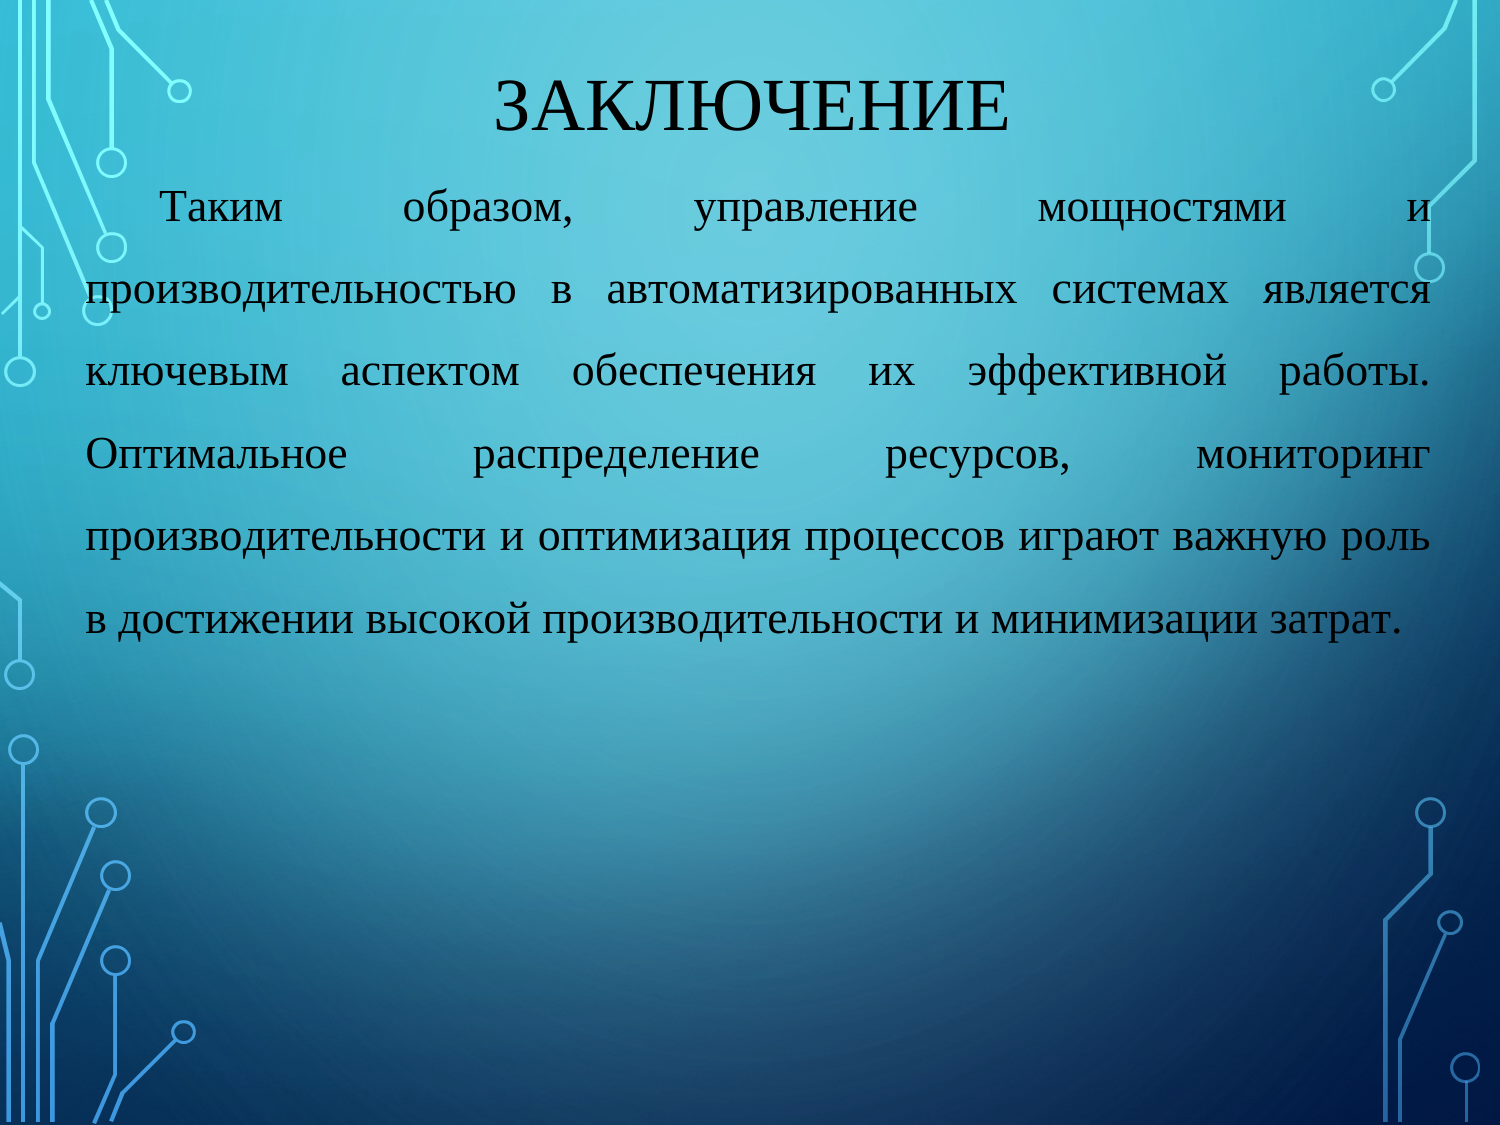

ЗАКЛЮЧЕНИЕ
	Таким образом, управление мощностями и производительностью в автоматизированных системах является ключевым аспектом обеспечения их эффективной работы. Оптимальное распределение ресурсов, мониторинг производительности и оптимизация процессов играют важную роль в достижении высокой производительности и минимизации затрат.